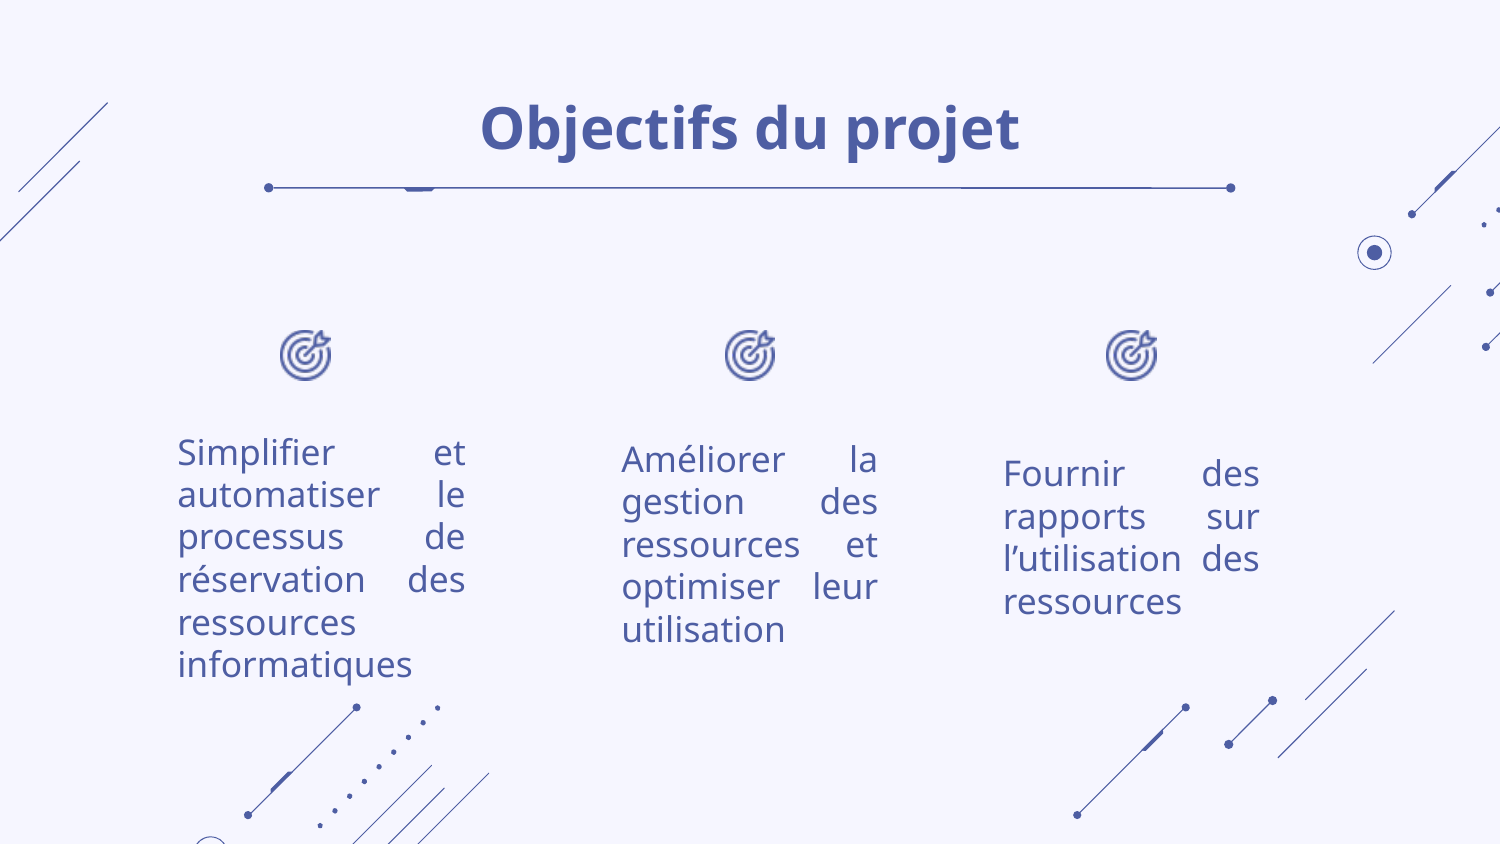

# Objectifs du projet
Simplifier et automatiser le processus de réservation des ressources informatiques
Améliorer la gestion des ressources et optimiser leur utilisation
Fournir des rapports sur l’utilisation des ressources